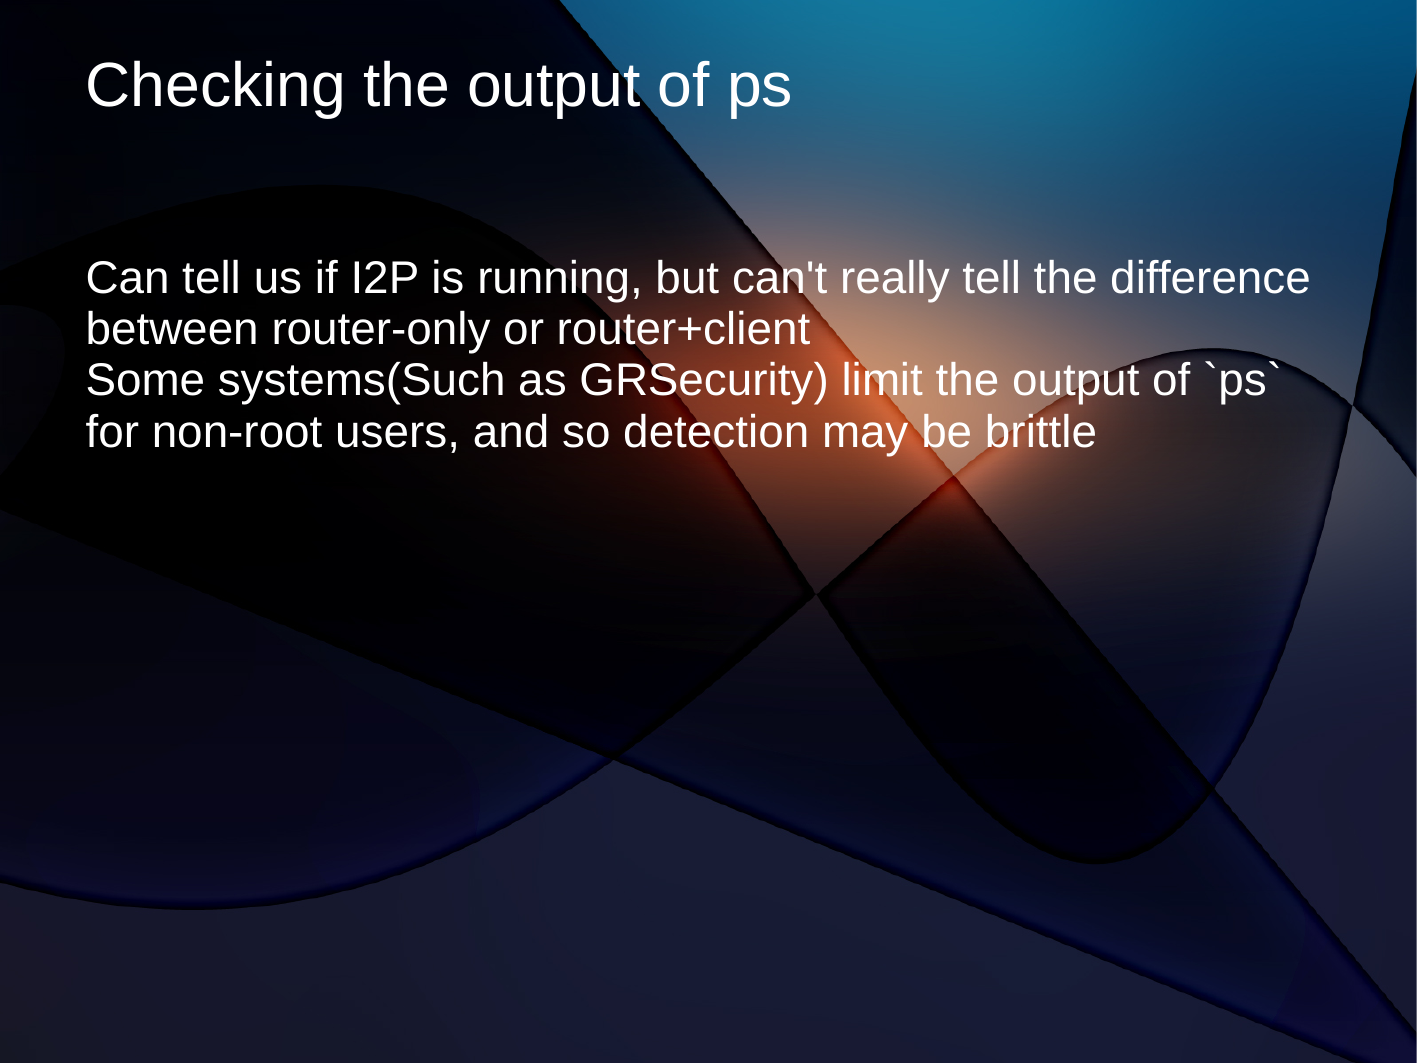

Checking the output of ps
Can tell us if I2P is running, but can't really tell the difference between router-only or router+client
Some systems(Such as GRSecurity) limit the output of `ps` for non-root users, and so detection may be brittle